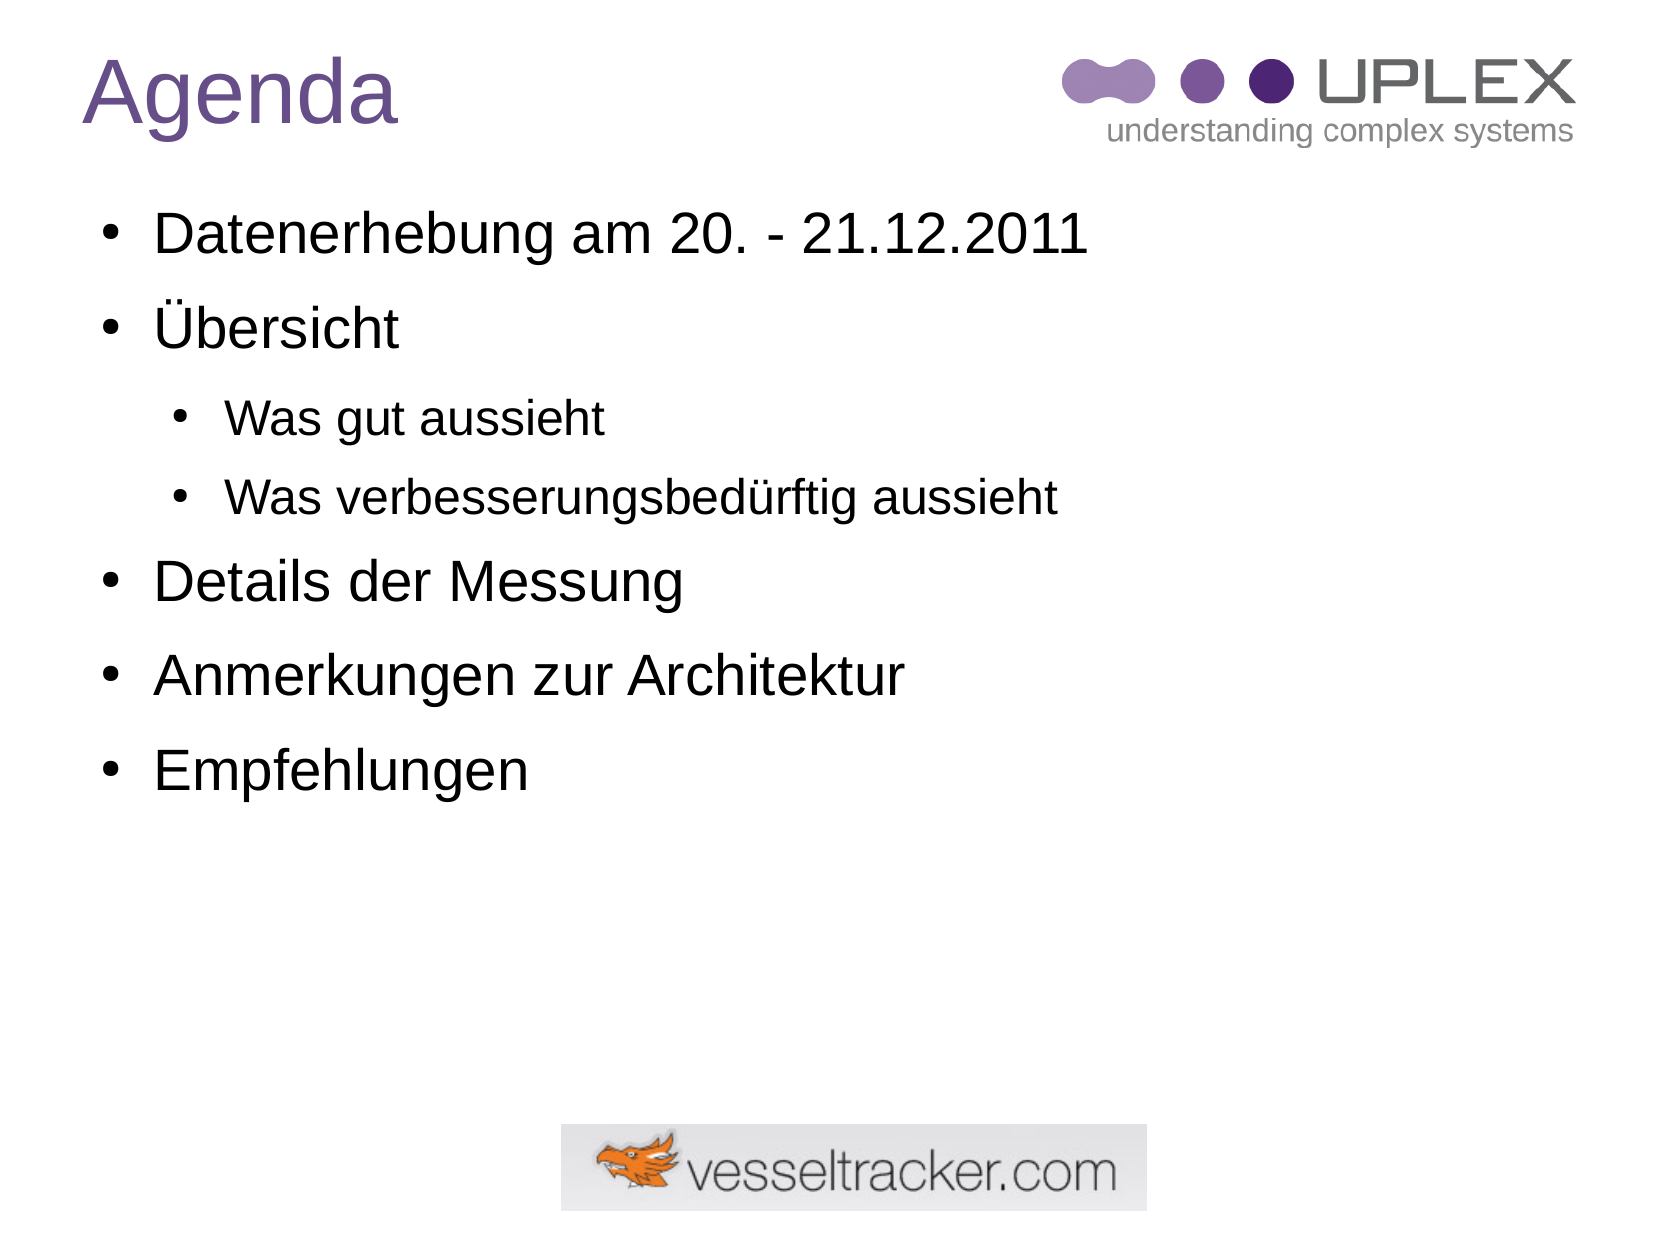

# Agenda
Datenerhebung am 20. - 21.12.2011
Übersicht
Was gut aussieht
Was verbesserungsbedürftig aussieht
Details der Messung
Anmerkungen zur Architektur
Empfehlungen